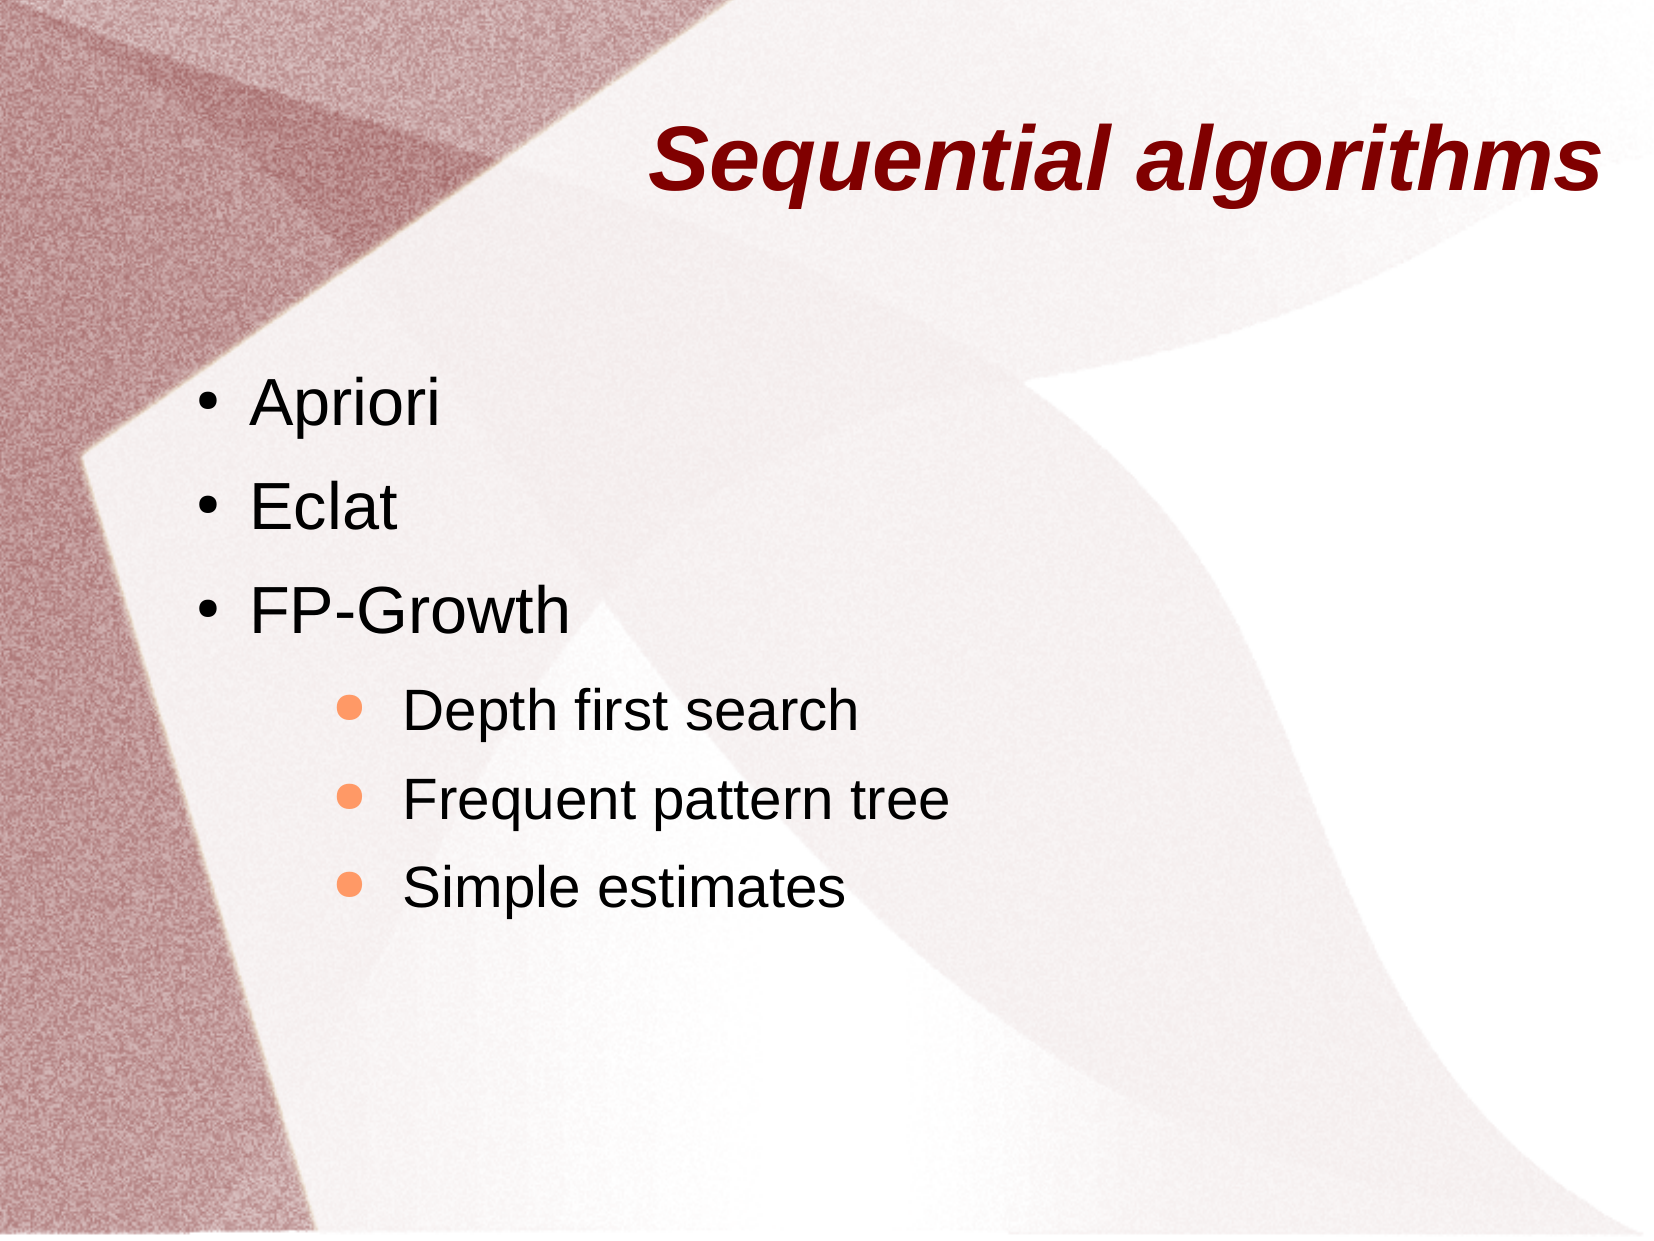

# Sequential algorithms
Apriori
Eclat
FP-Growth
Depth first search
Frequent pattern tree
Simple estimates